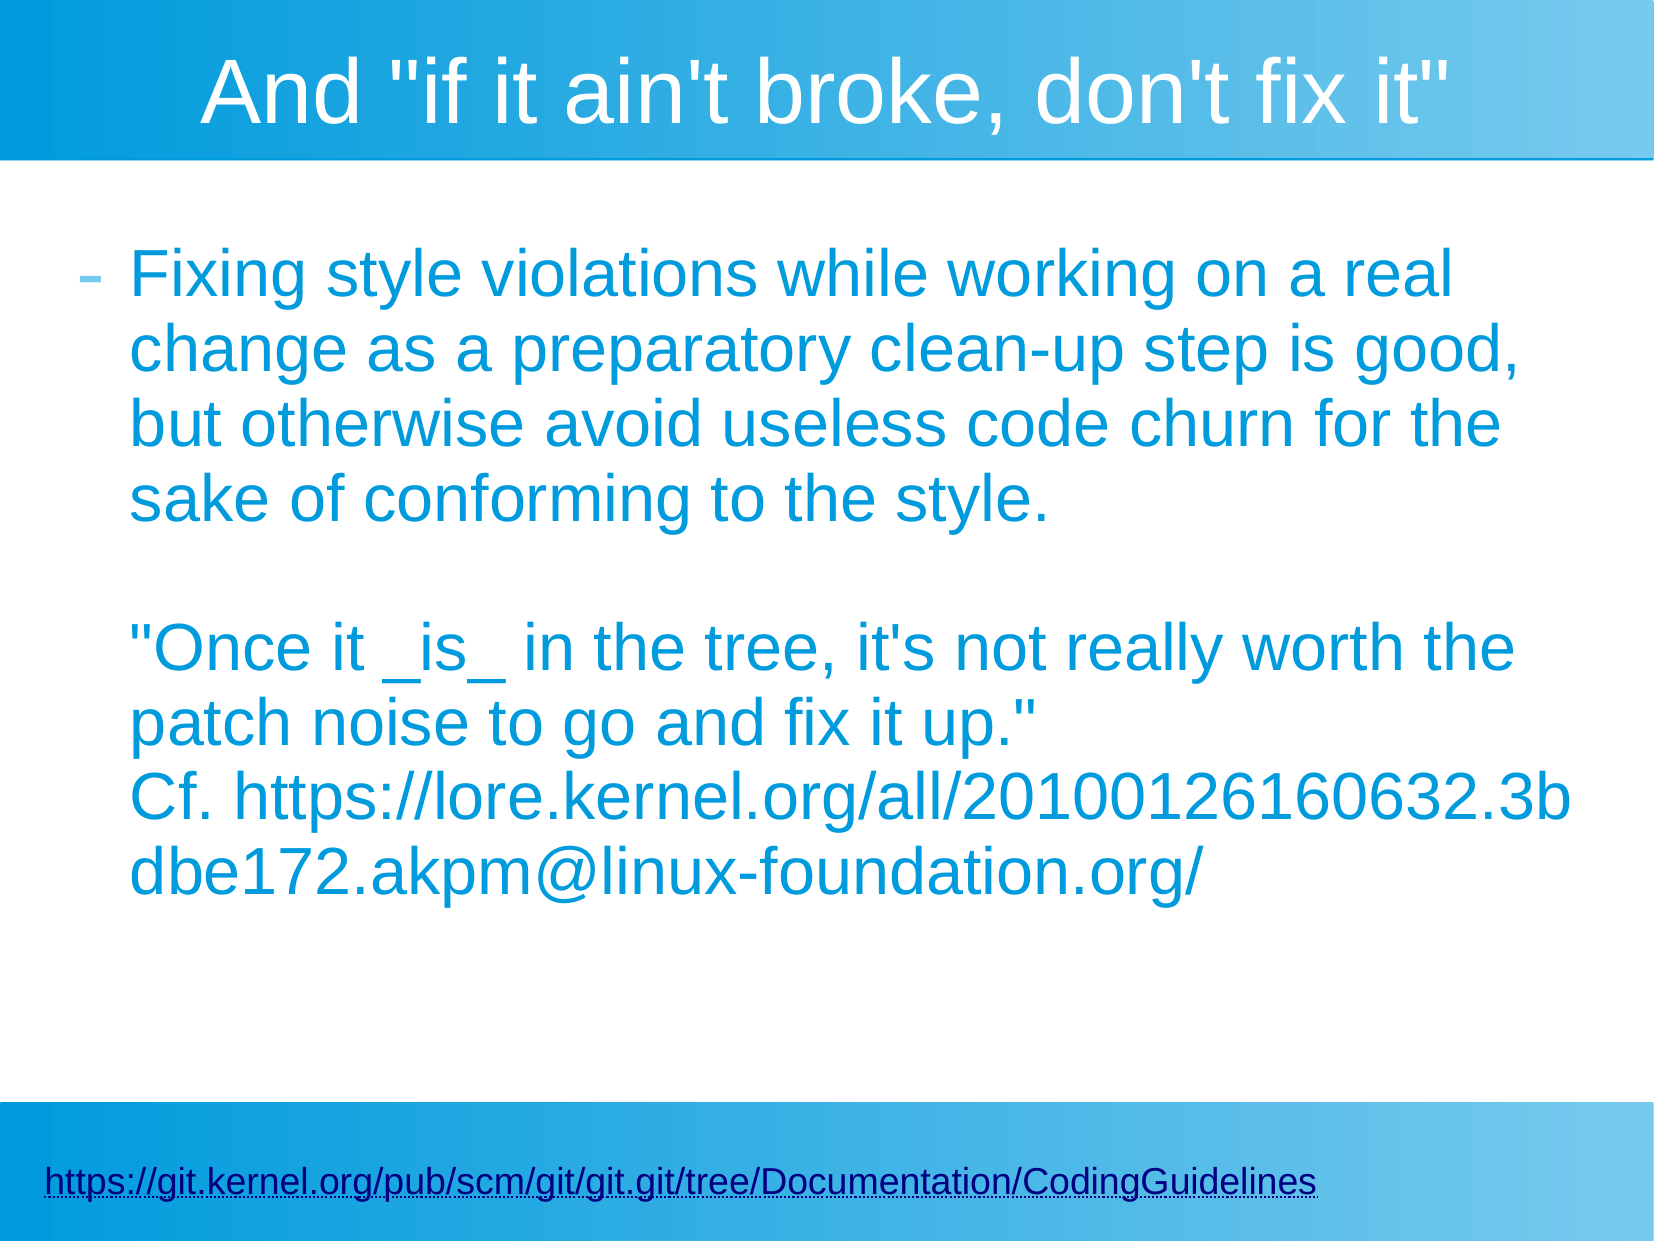

# And "if it ain't broke, don't fix it"
Fixing style violations while working on a real change as a preparatory clean-up step is good, but otherwise avoid useless code churn for the sake of conforming to the style.
"Once it _is_ in the tree, it's not really worth the patch noise to go and fix it up."
Cf. https://lore.kernel.org/all/20100126160632.3bdbe172.akpm@linux-foundation.org/
https://git.kernel.org/pub/scm/git/git.git/tree/Documentation/CodingGuidelines